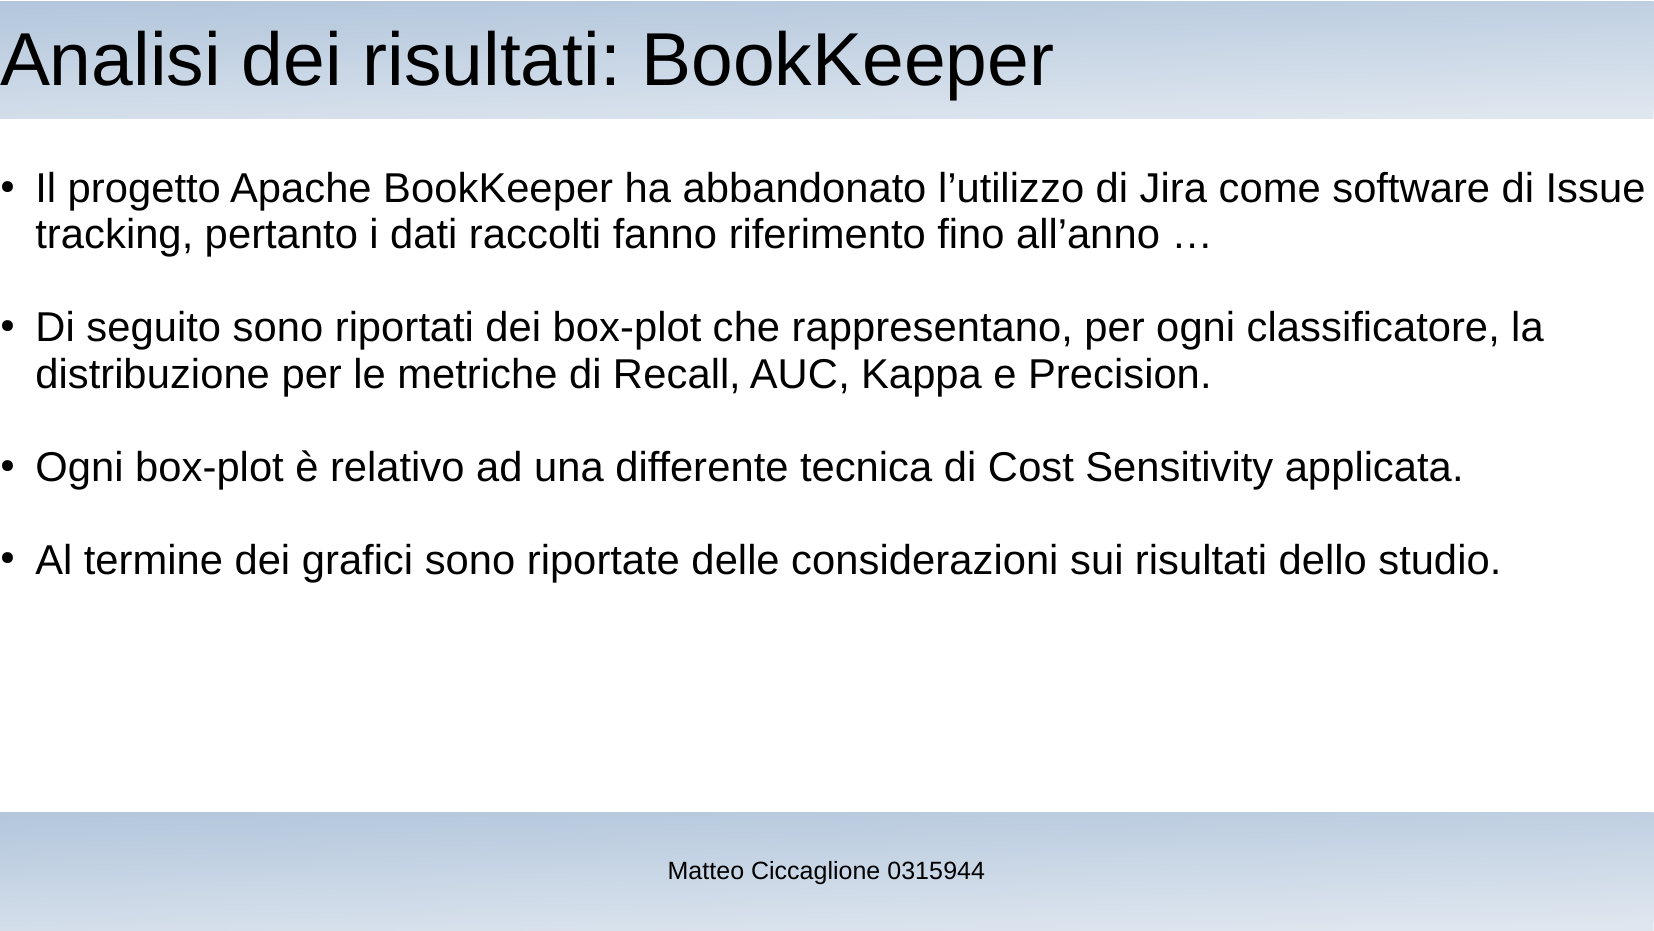

Analisi dei risultati: BookKeeper
# Il progetto Apache BookKeeper ha abbandonato l’utilizzo di Jira come software di Issue tracking, pertanto i dati raccolti fanno riferimento fino all’anno …
Di seguito sono riportati dei box-plot che rappresentano, per ogni classificatore, la distribuzione per le metriche di Recall, AUC, Kappa e Precision.
Ogni box-plot è relativo ad una differente tecnica di Cost Sensitivity applicata.
Al termine dei grafici sono riportate delle considerazioni sui risultati dello studio.
Matteo Ciccaglione 0315944